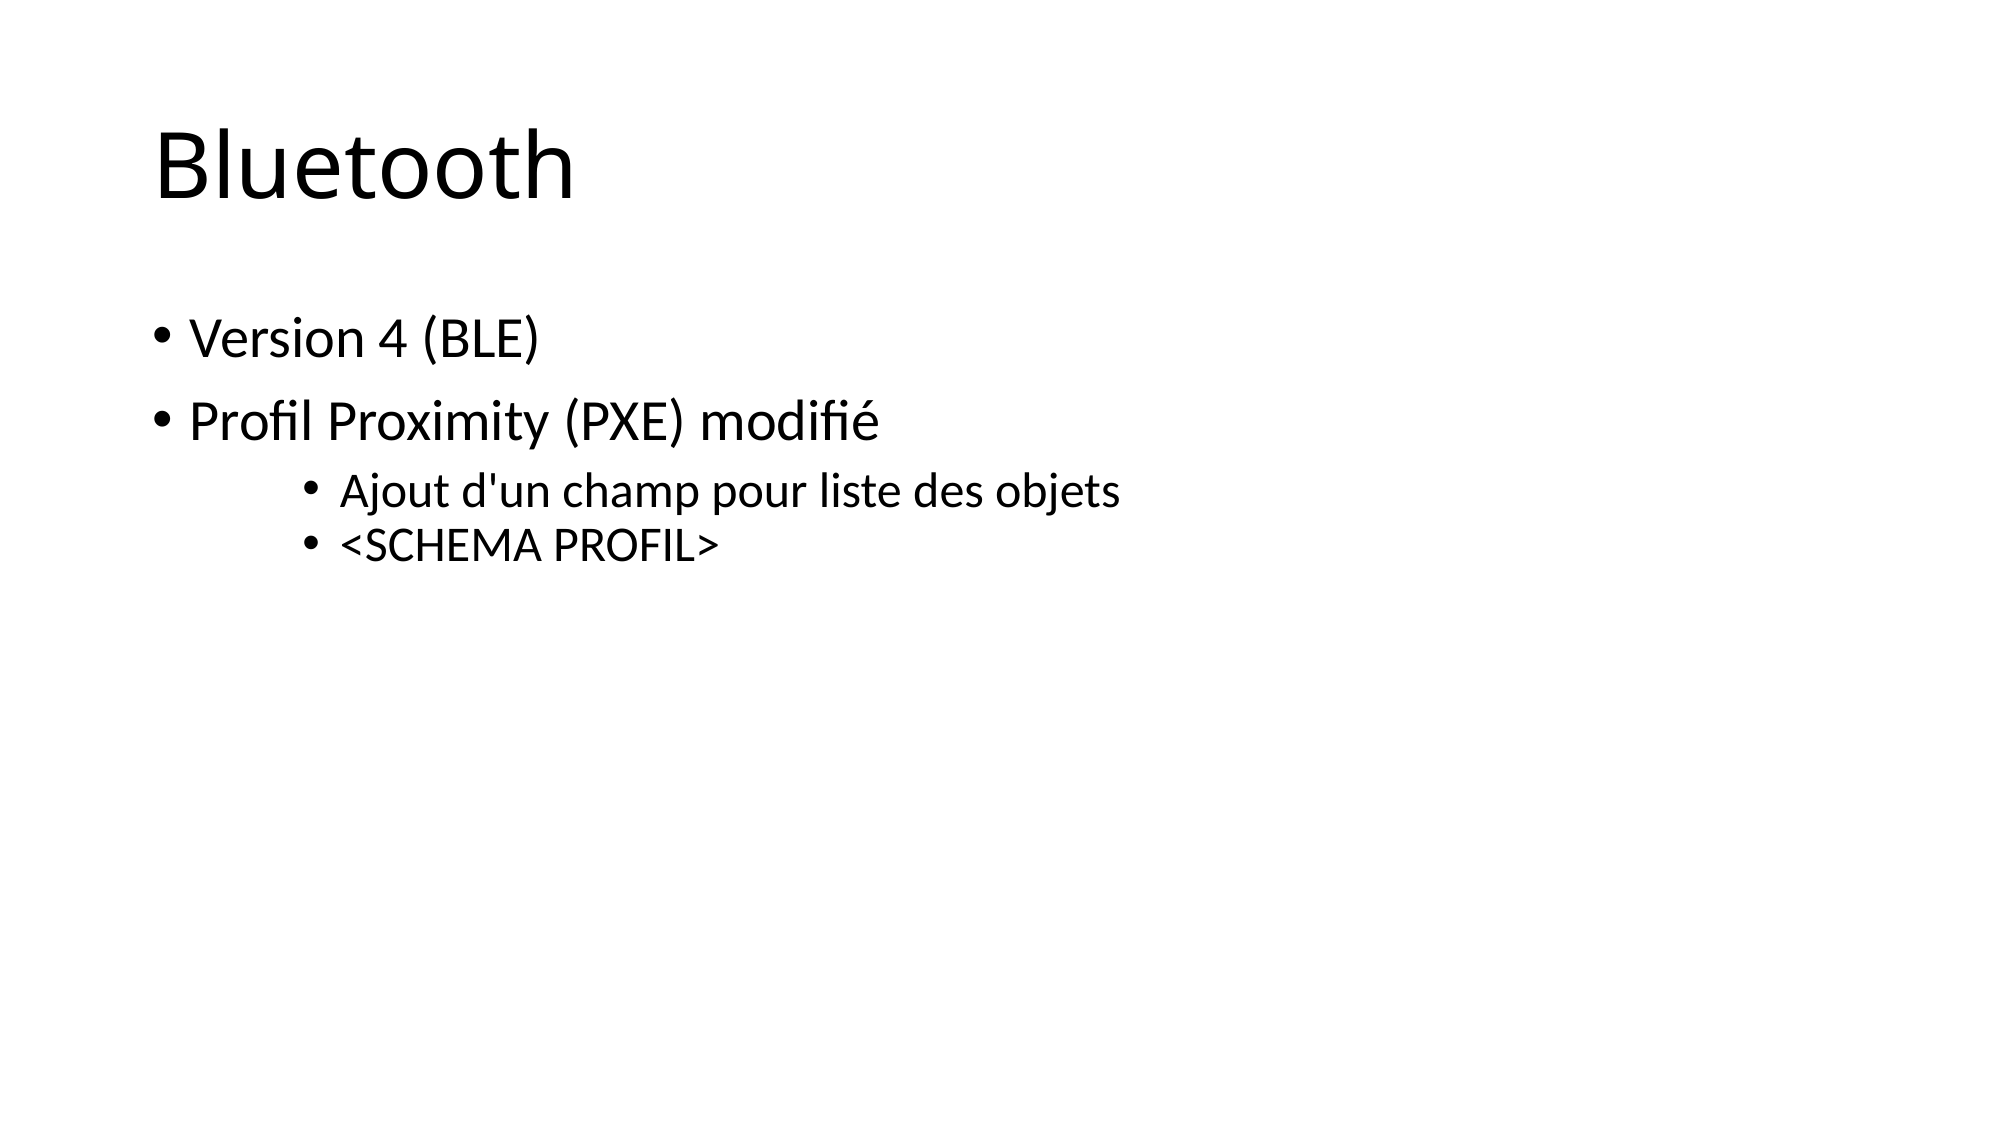

# Bluetooth
Version 4 (BLE)
Profil Proximity (PXE) modifié
Ajout d'un champ pour liste des objets
<SCHEMA PROFIL>